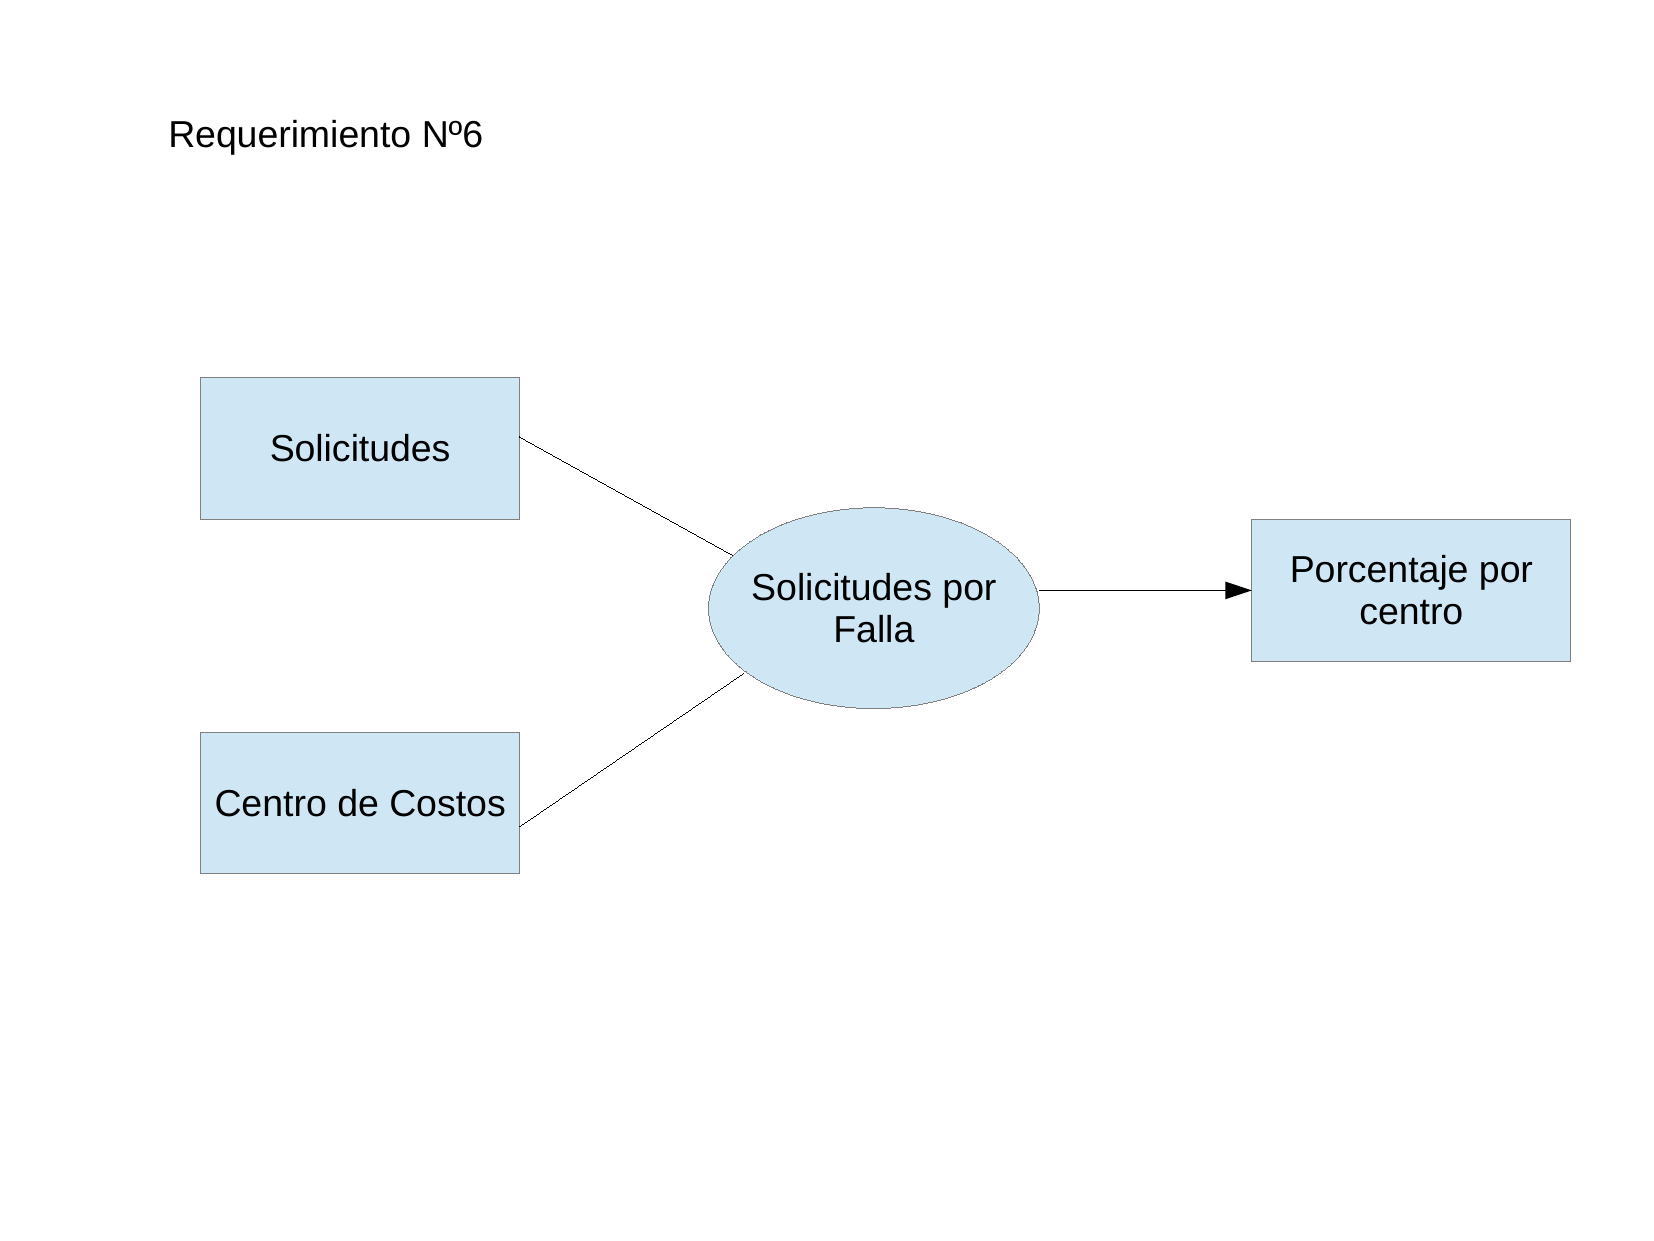

Requerimiento Nº6
Solicitudes
Solicitudes por
Falla
Porcentaje por
centro
Centro de Costos